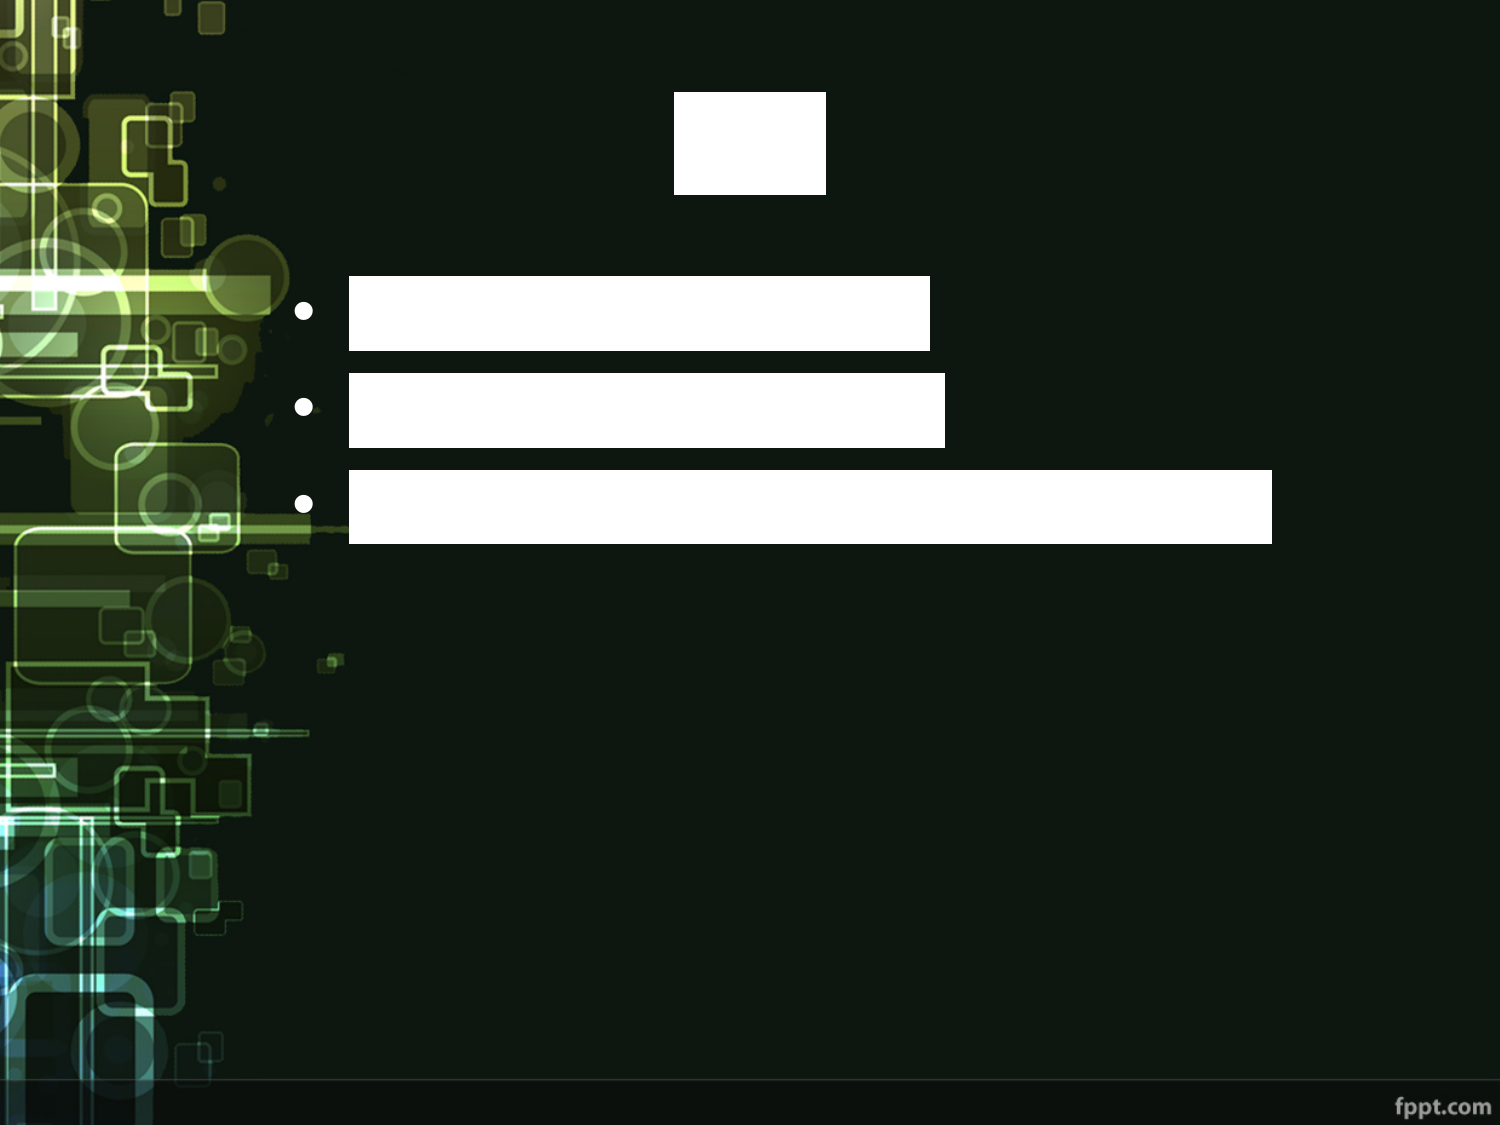

# IDE
Projektowanie kodu
Testowanie aplikacji
Projektowanie własnych testów